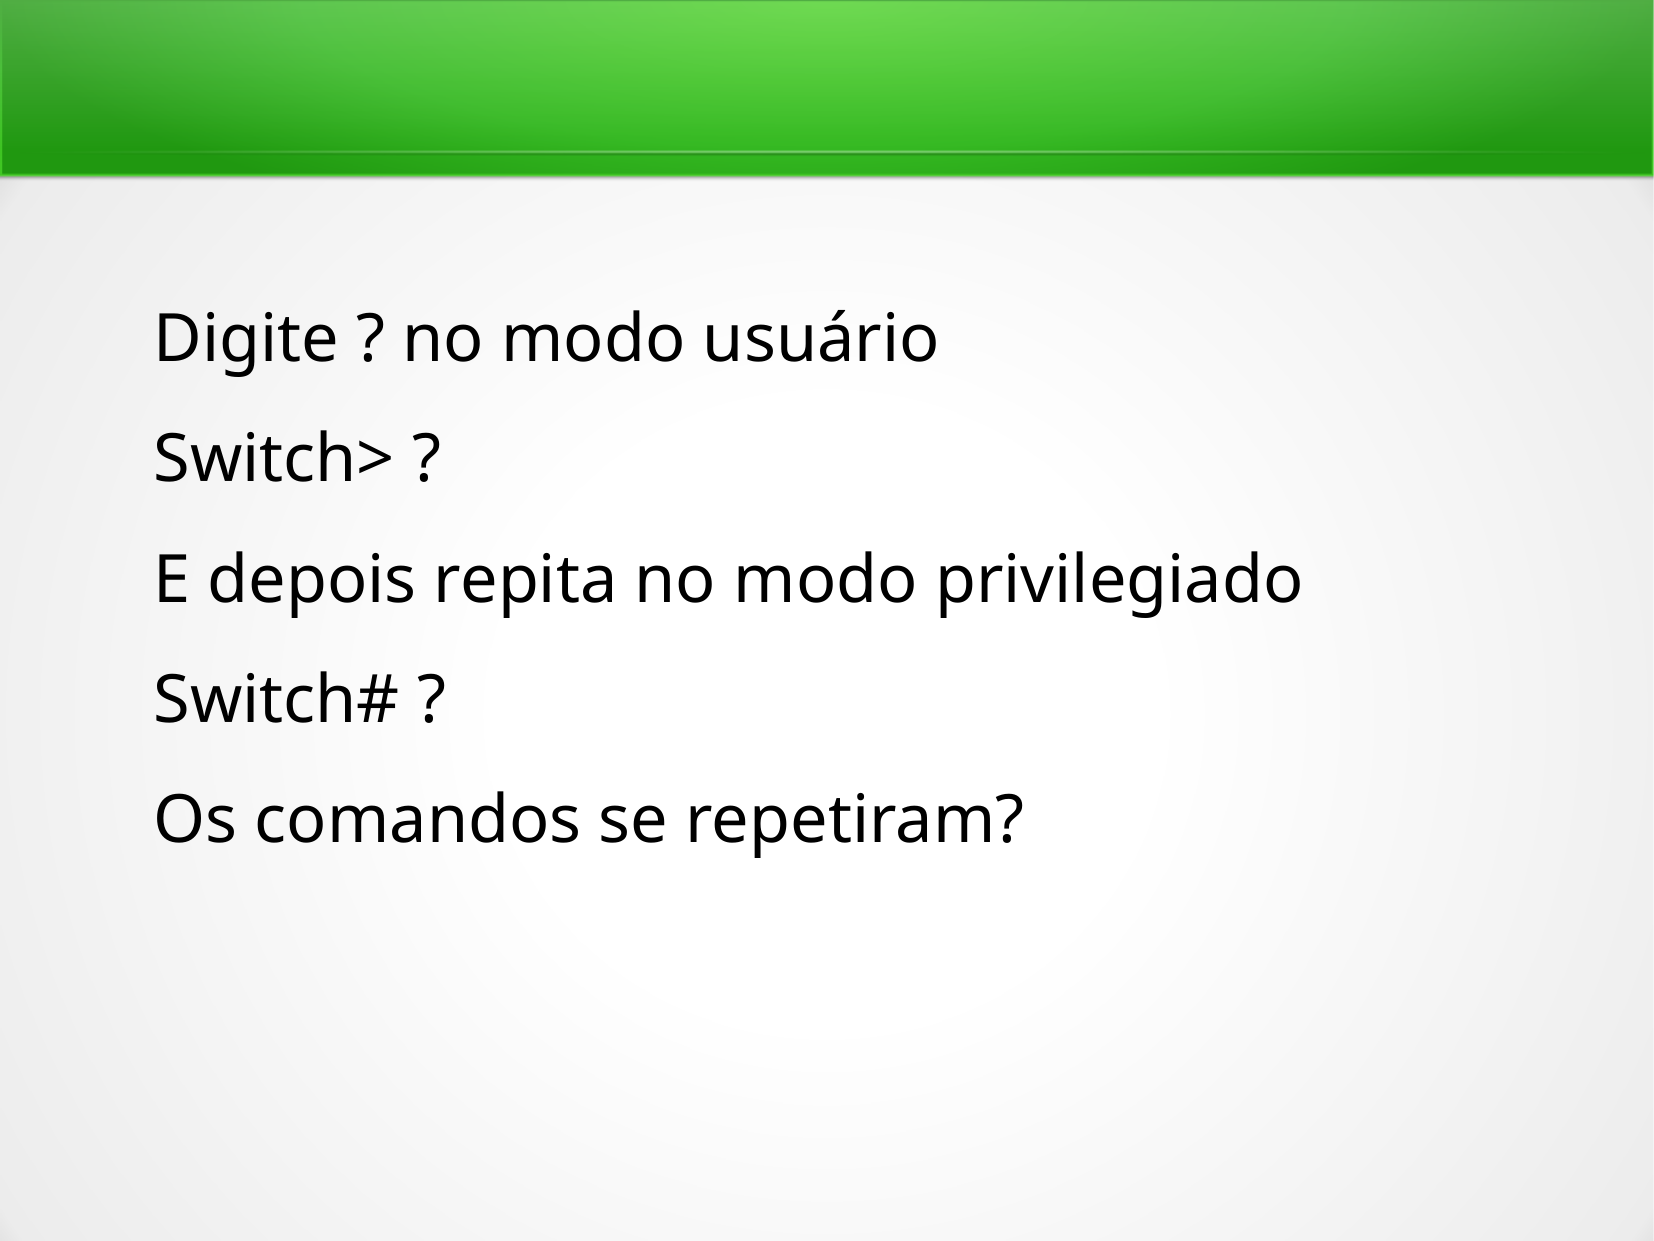

#
Digite ? no modo usuário
Switch> ?
E depois repita no modo privilegiado
Switch# ?
Os comandos se repetiram?